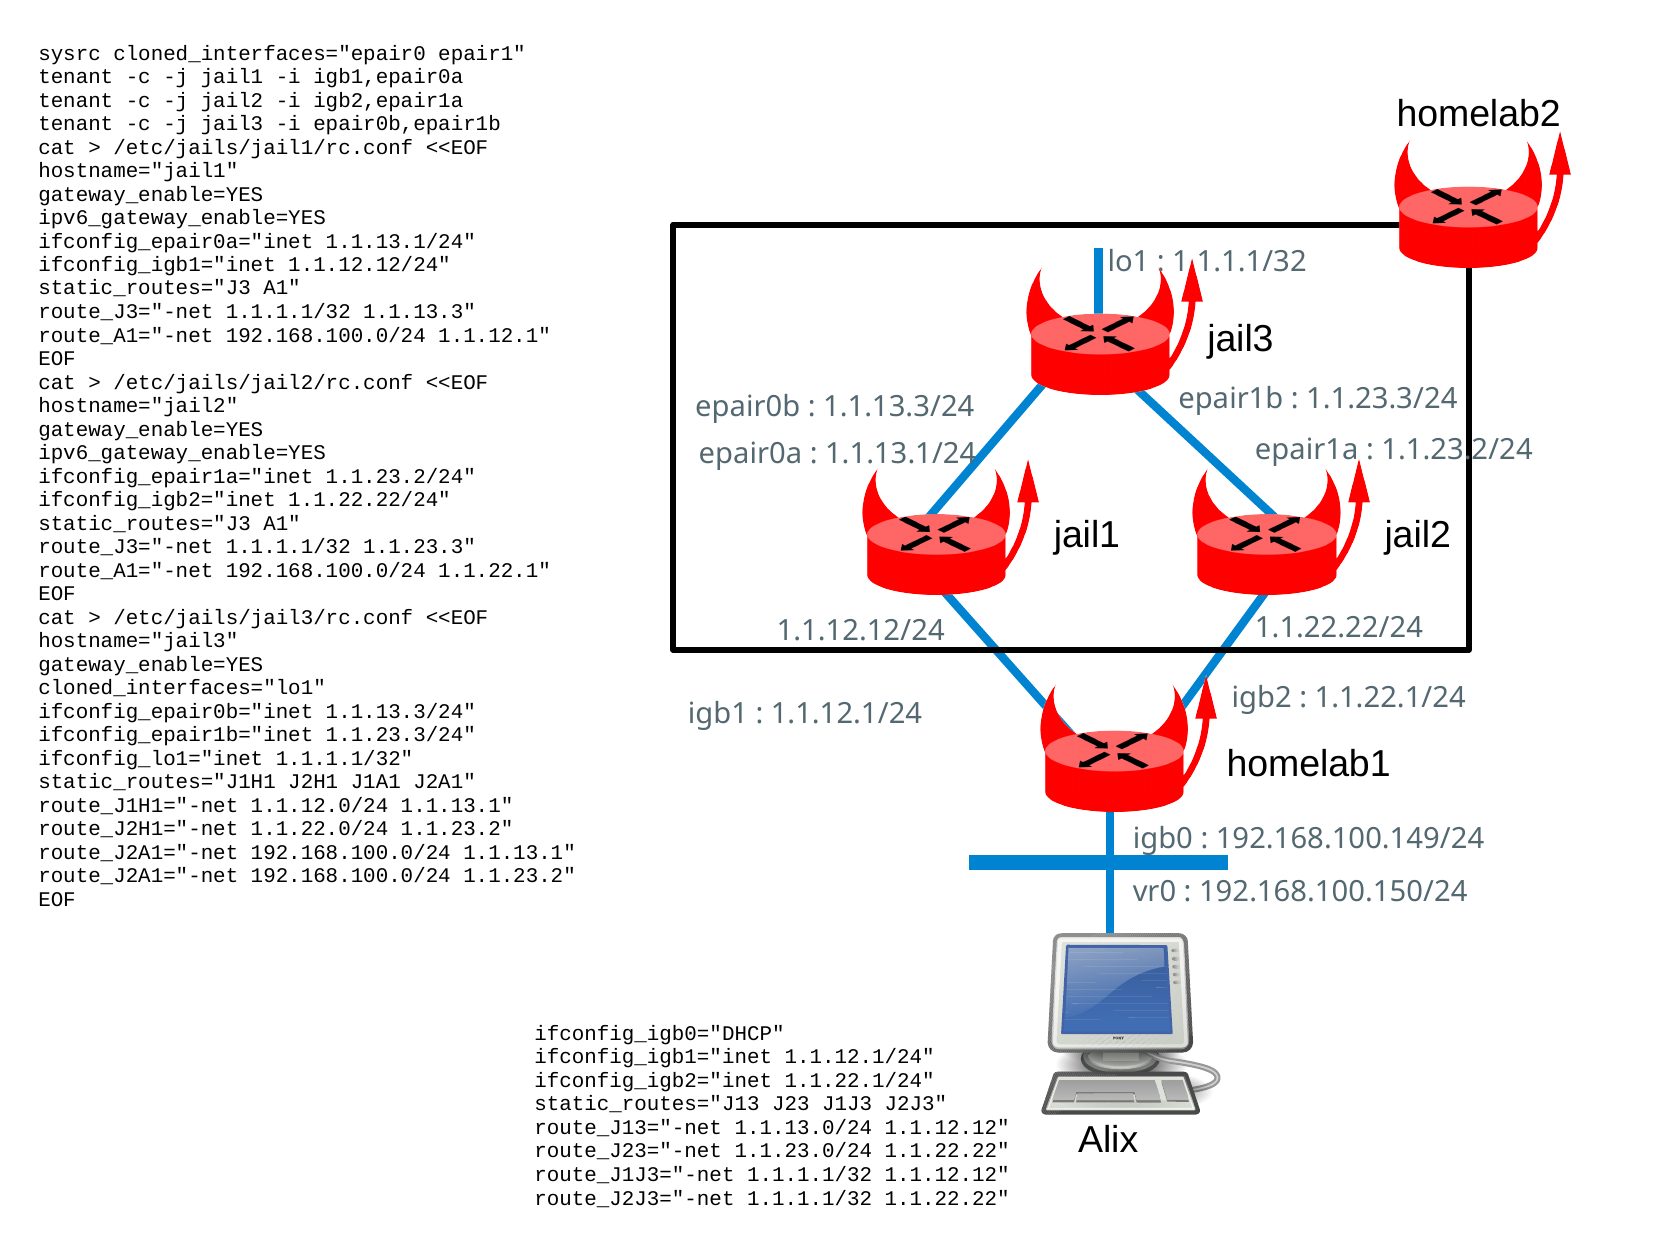

sysrc cloned_interfaces="epair0 epair1"
tenant -c -j jail1 -i igb1,epair0a
tenant -c -j jail2 -i igb2,epair1a
tenant -c -j jail3 -i epair0b,epair1b
cat > /etc/jails/jail1/rc.conf <<EOF
hostname="jail1"
gateway_enable=YES
ipv6_gateway_enable=YES
ifconfig_epair0a="inet 1.1.13.1/24"
ifconfig_igb1="inet 1.1.12.12/24"
static_routes="J3 A1"
route_J3="-net 1.1.1.1/32 1.1.13.3"
route_A1="-net 192.168.100.0/24 1.1.12.1"
EOF
cat > /etc/jails/jail2/rc.conf <<EOF
hostname="jail2"
gateway_enable=YES
ipv6_gateway_enable=YES
ifconfig_epair1a="inet 1.1.23.2/24"
ifconfig_igb2="inet 1.1.22.22/24"
static_routes="J3 A1"
route_J3="-net 1.1.1.1/32 1.1.23.3"
route_A1="-net 192.168.100.0/24 1.1.22.1"
EOF
cat > /etc/jails/jail3/rc.conf <<EOF
hostname="jail3"
gateway_enable=YES
cloned_interfaces="lo1"
ifconfig_epair0b="inet 1.1.13.3/24"
ifconfig_epair1b="inet 1.1.23.3/24"
ifconfig_lo1="inet 1.1.1.1/32"
static_routes="J1H1 J2H1 J1A1 J2A1"
route_J1H1="-net 1.1.12.0/24 1.1.13.1"
route_J2H1="-net 1.1.22.0/24 1.1.23.2"
route_J2A1="-net 192.168.100.0/24 1.1.13.1"
route_J2A1="-net 192.168.100.0/24 1.1.23.2"
EOF
homelab2
lo1 : 1.1.1.1/32
jail3
epair1b : 1.1.23.3/24
epair0b : 1.1.13.3/24
epair1a : 1.1.23.2/24
epair0a : 1.1.13.1/24
jail1
jail2
1.1.22.22/24
1.1.12.12/24
igb2 : 1.1.22.1/24
igb1 : 1.1.12.1/24
homelab1
igb0 : 192.168.100.149/24
vr0 : 192.168.100.150/24
ifconfig_igb0="DHCP"
ifconfig_igb1="inet 1.1.12.1/24"
ifconfig_igb2="inet 1.1.22.1/24"
static_routes="J13 J23 J1J3 J2J3"
route_J13="-net 1.1.13.0/24 1.1.12.12"
route_J23="-net 1.1.23.0/24 1.1.22.22"
route_J1J3="-net 1.1.1.1/32 1.1.12.12"
route_J2J3="-net 1.1.1.1/32 1.1.22.22"
Alix